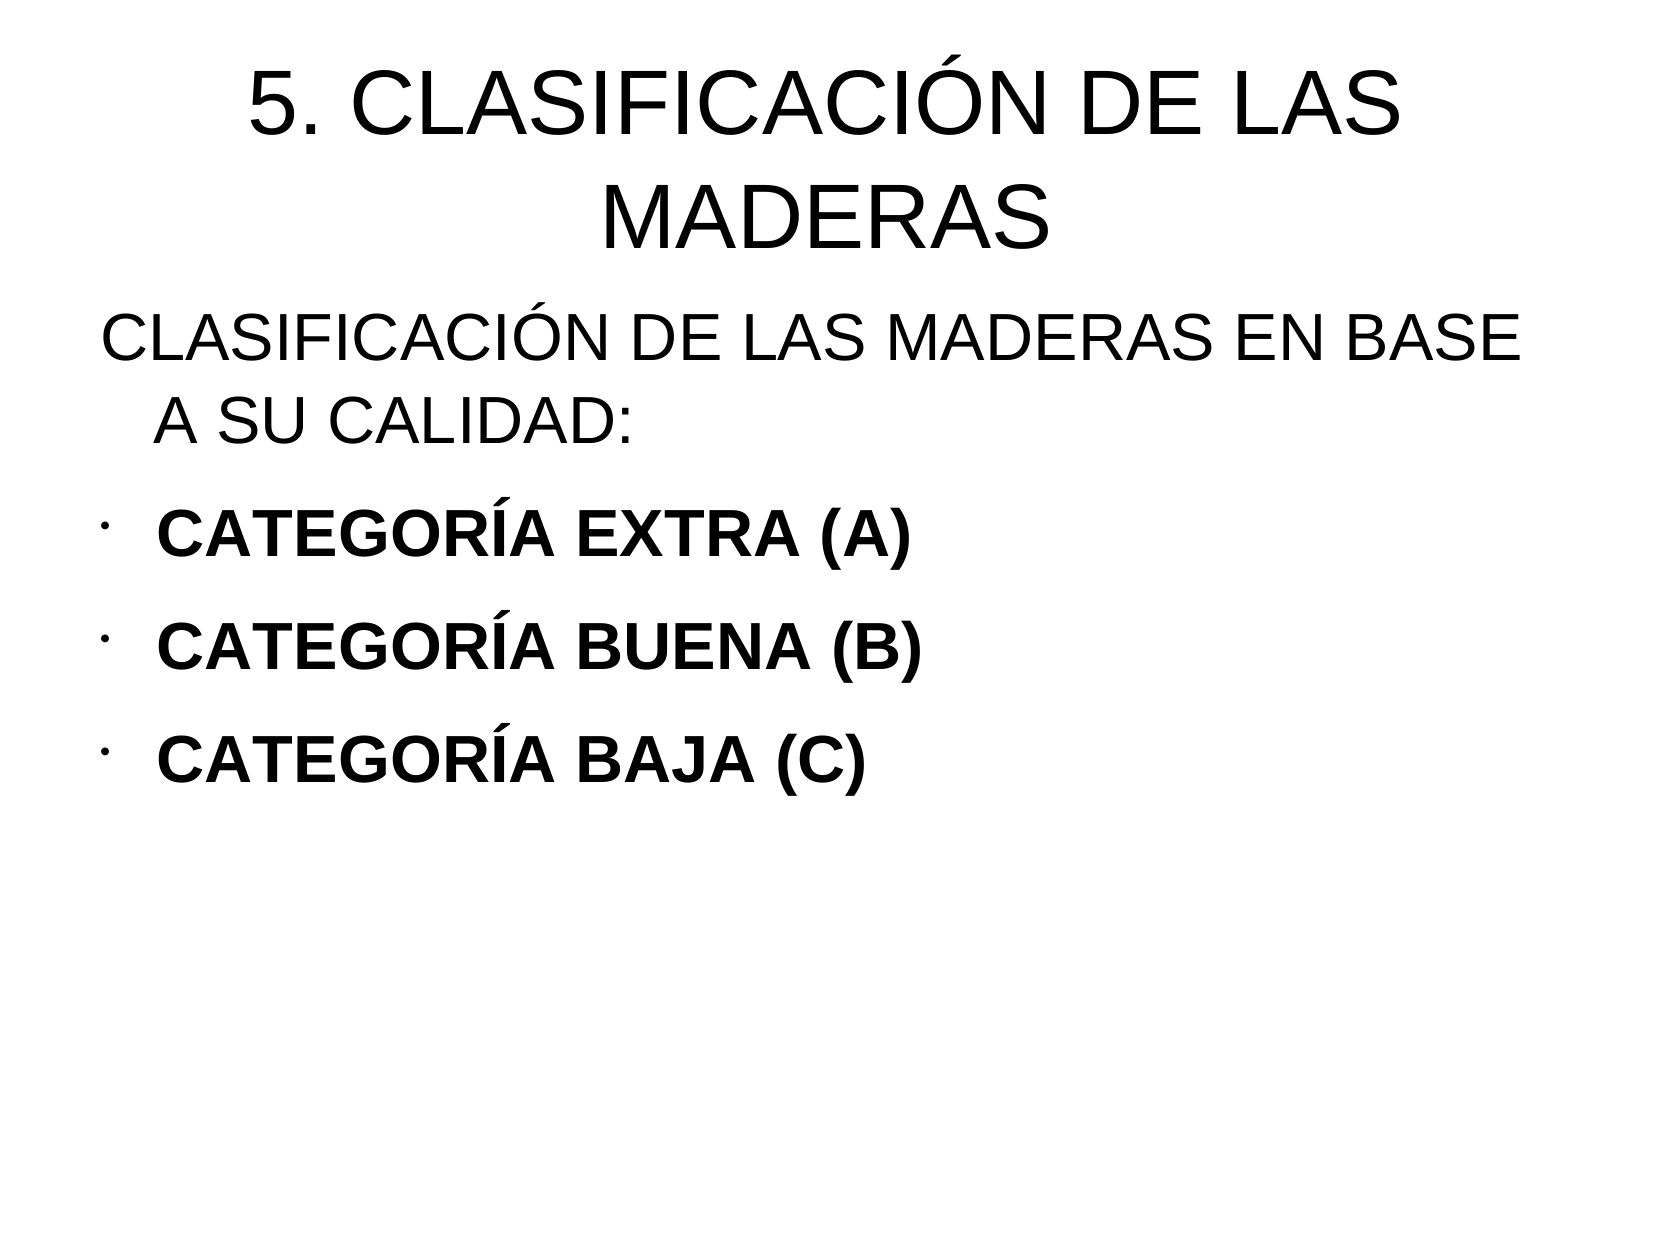

# 5. CLASIFICACIÓN DE LAS MADERAS
CLASIFICACIÓN DE LAS MADERAS EN BASE A SU CALIDAD:
CATEGORÍA EXTRA (A)
CATEGORÍA BUENA (B)
CATEGORÍA BAJA (C)